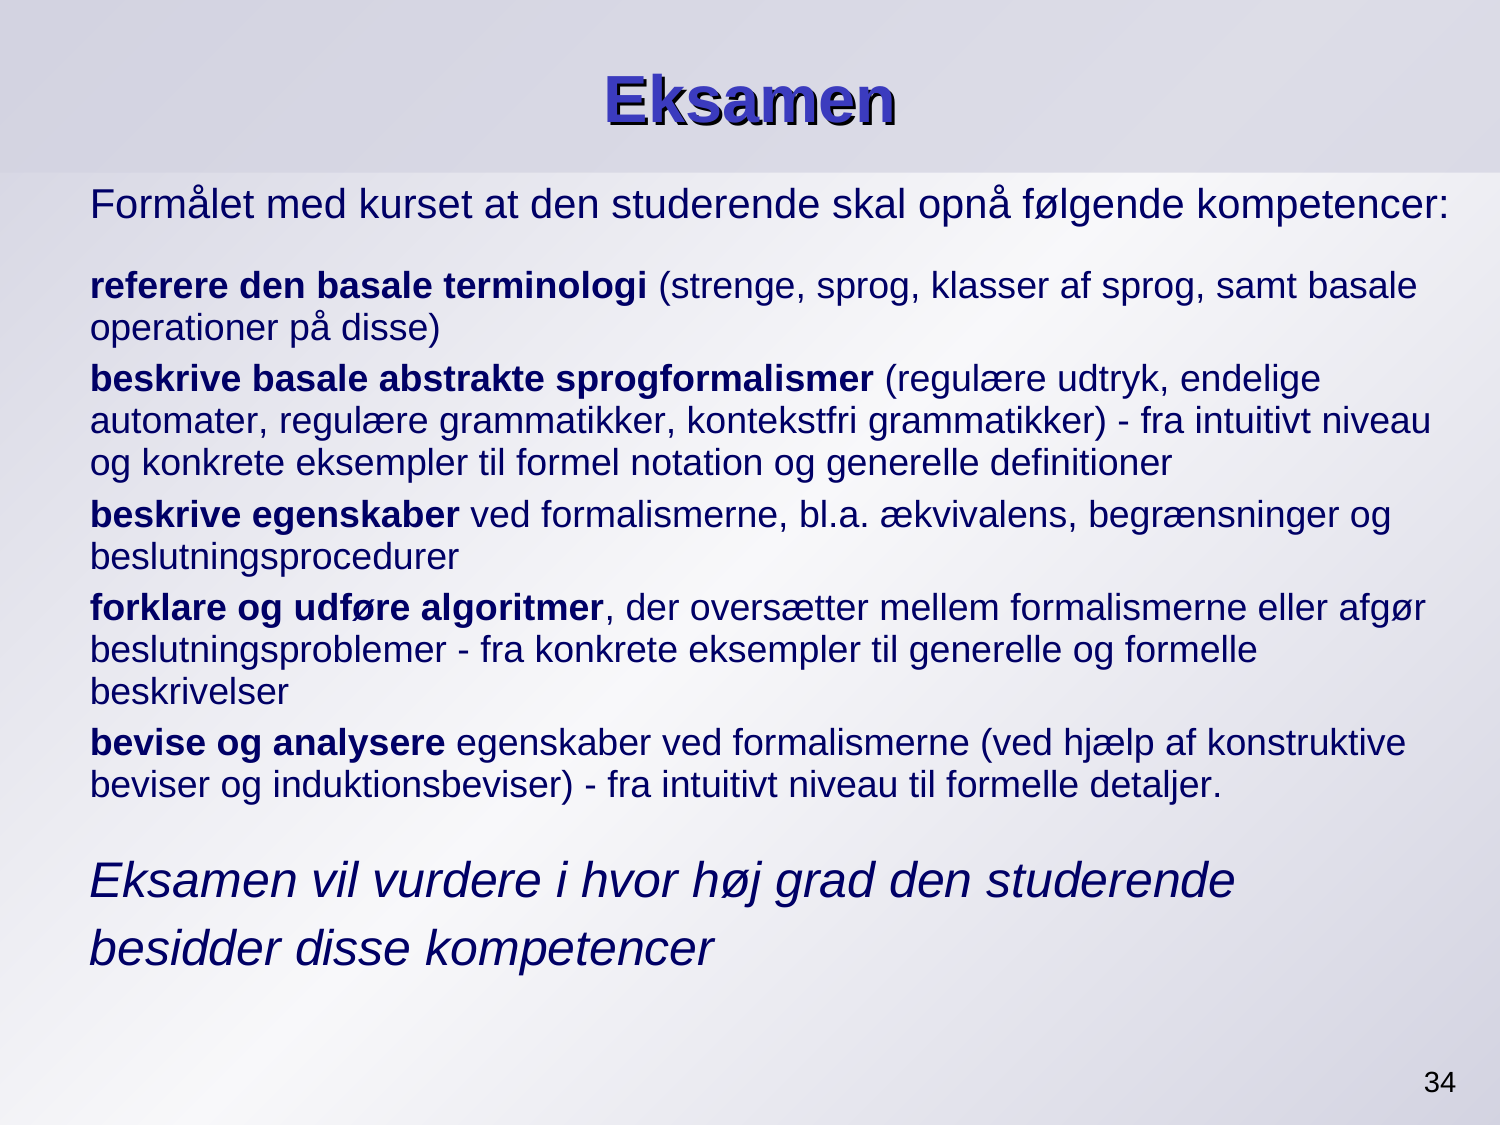

# Eksamen
Formålet med kurset at den studerende skal opnå følgende kompetencer:
referere den basale terminologi (strenge, sprog, klasser af sprog, samt basale operationer på disse)
beskrive basale abstrakte sprogformalismer (regulære udtryk, endelige automater, regulære grammatikker, kontekstfri grammatikker) - fra intuitivt niveau og konkrete eksempler til formel notation og generelle definitioner
beskrive egenskaber ved formalismerne, bl.a. ækvivalens, begrænsninger og beslutningsprocedurer
forklare og udføre algoritmer, der oversætter mellem formalismerne eller afgør beslutningsproblemer - fra konkrete eksempler til generelle og formelle beskrivelser
bevise og analysere egenskaber ved formalismerne (ved hjælp af konstruktive beviser og induktionsbeviser) - fra intuitivt niveau til formelle detaljer.
Eksamen vil vurdere i hvor høj grad den studerende
besidder disse kompetencer
34